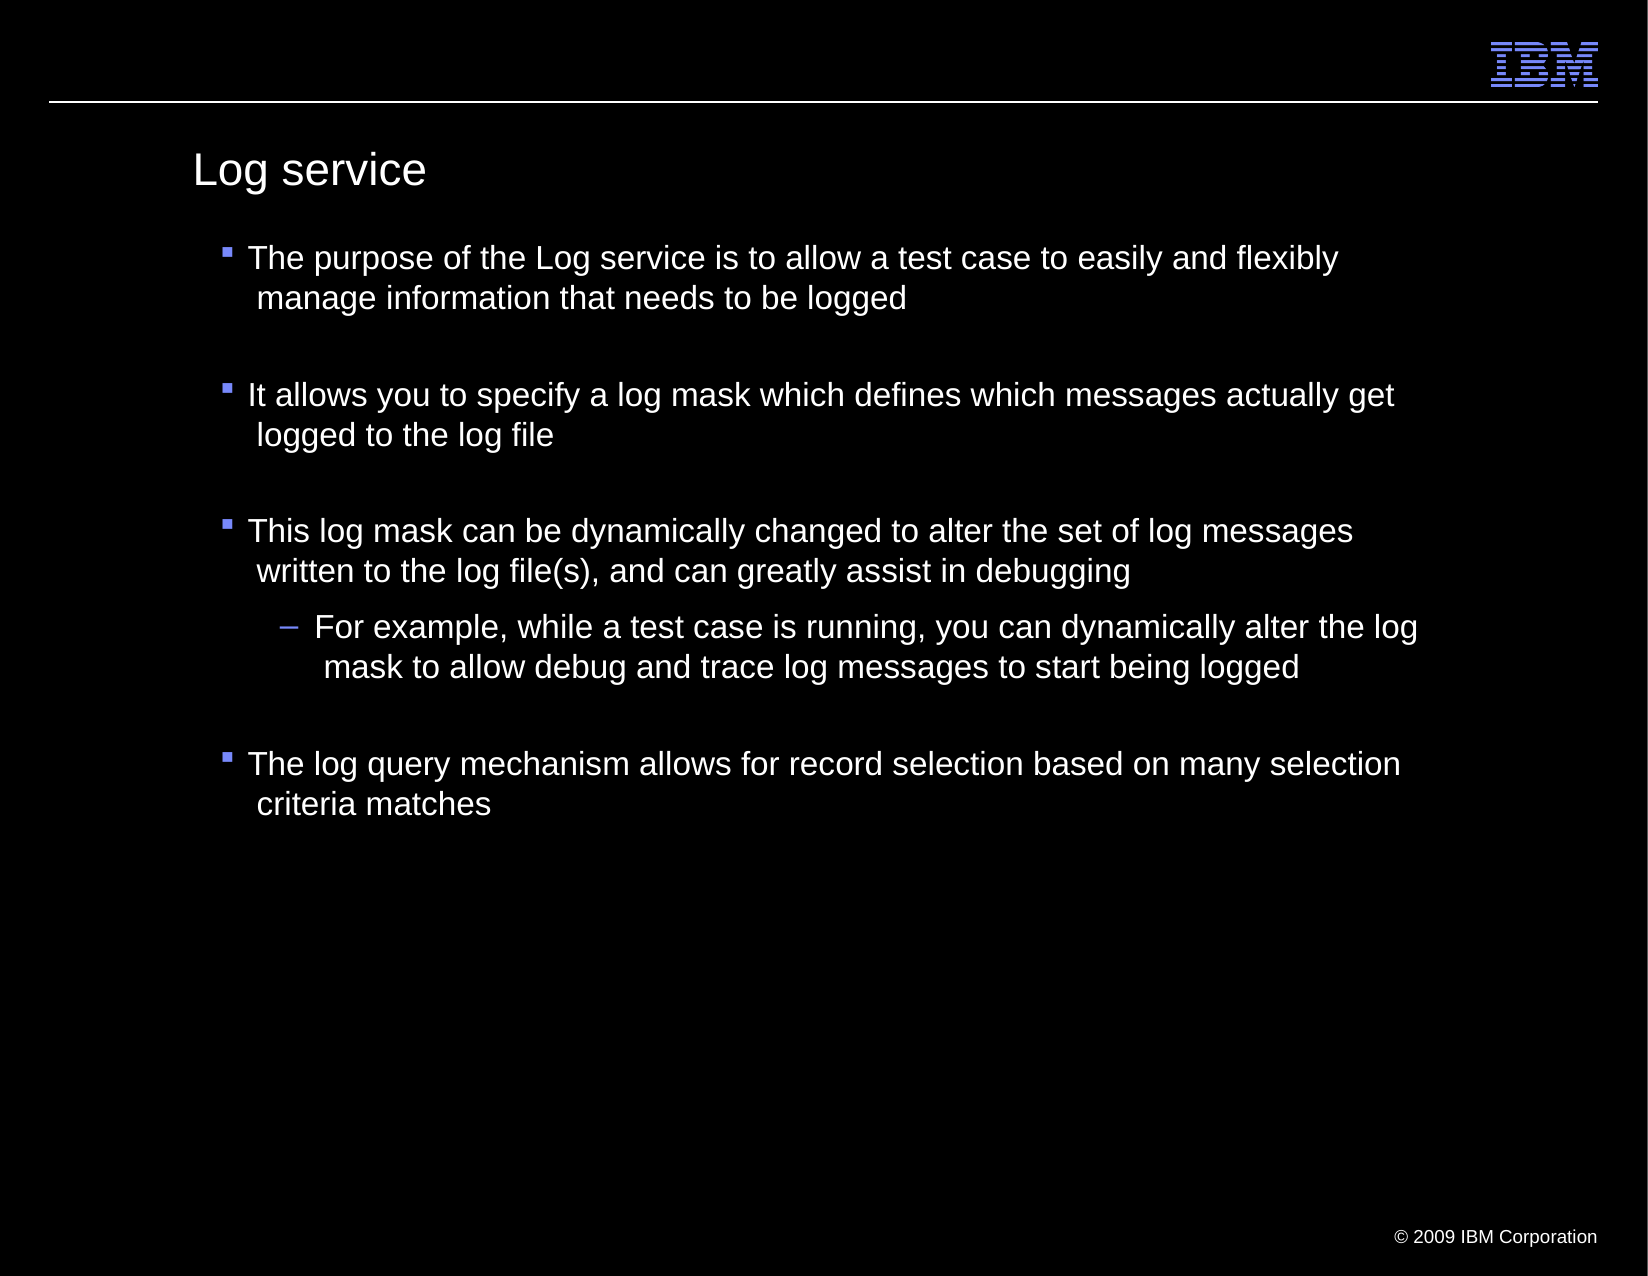

# Log service
The purpose of the Log service is to allow a test case to easily and flexibly
 manage information that needs to be logged
It allows you to specify a log mask which defines which messages actually get
 logged to the log file
This log mask can be dynamically changed to alter the set of log messages
 written to the log file(s), and can greatly assist in debugging
For example, while a test case is running, you can dynamically alter the log
 mask to allow debug and trace log messages to start being logged
The log query mechanism allows for record selection based on many selection
 criteria matches